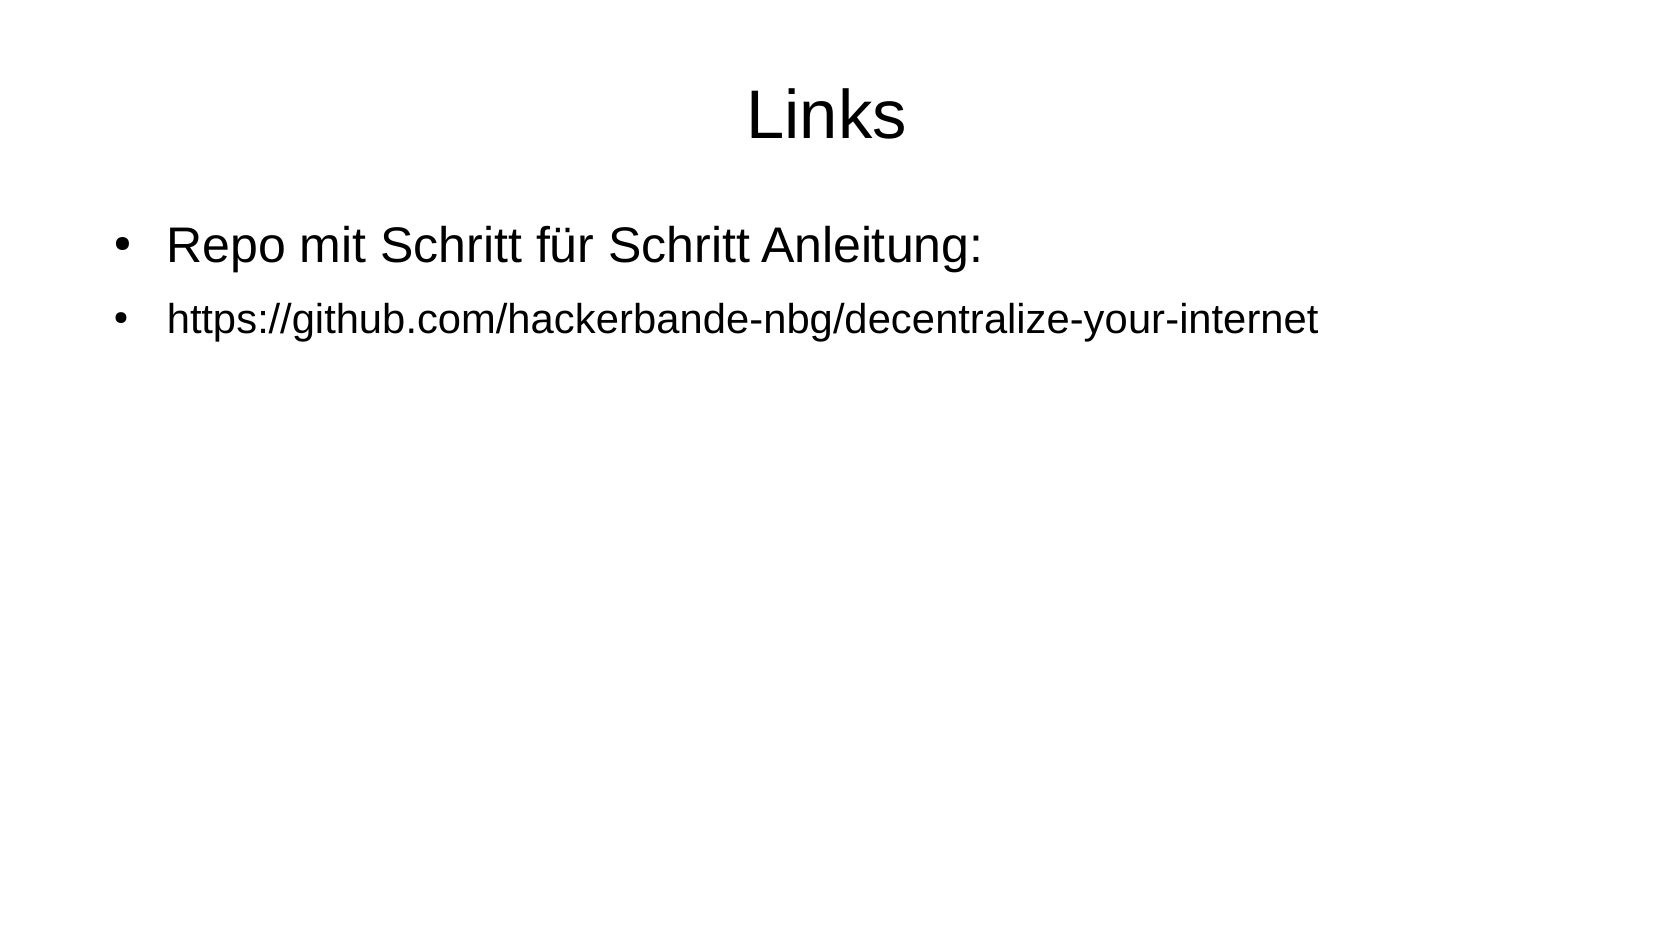

# Links
Repo mit Schritt für Schritt Anleitung:
https://github.com/hackerbande-nbg/decentralize-your-internet